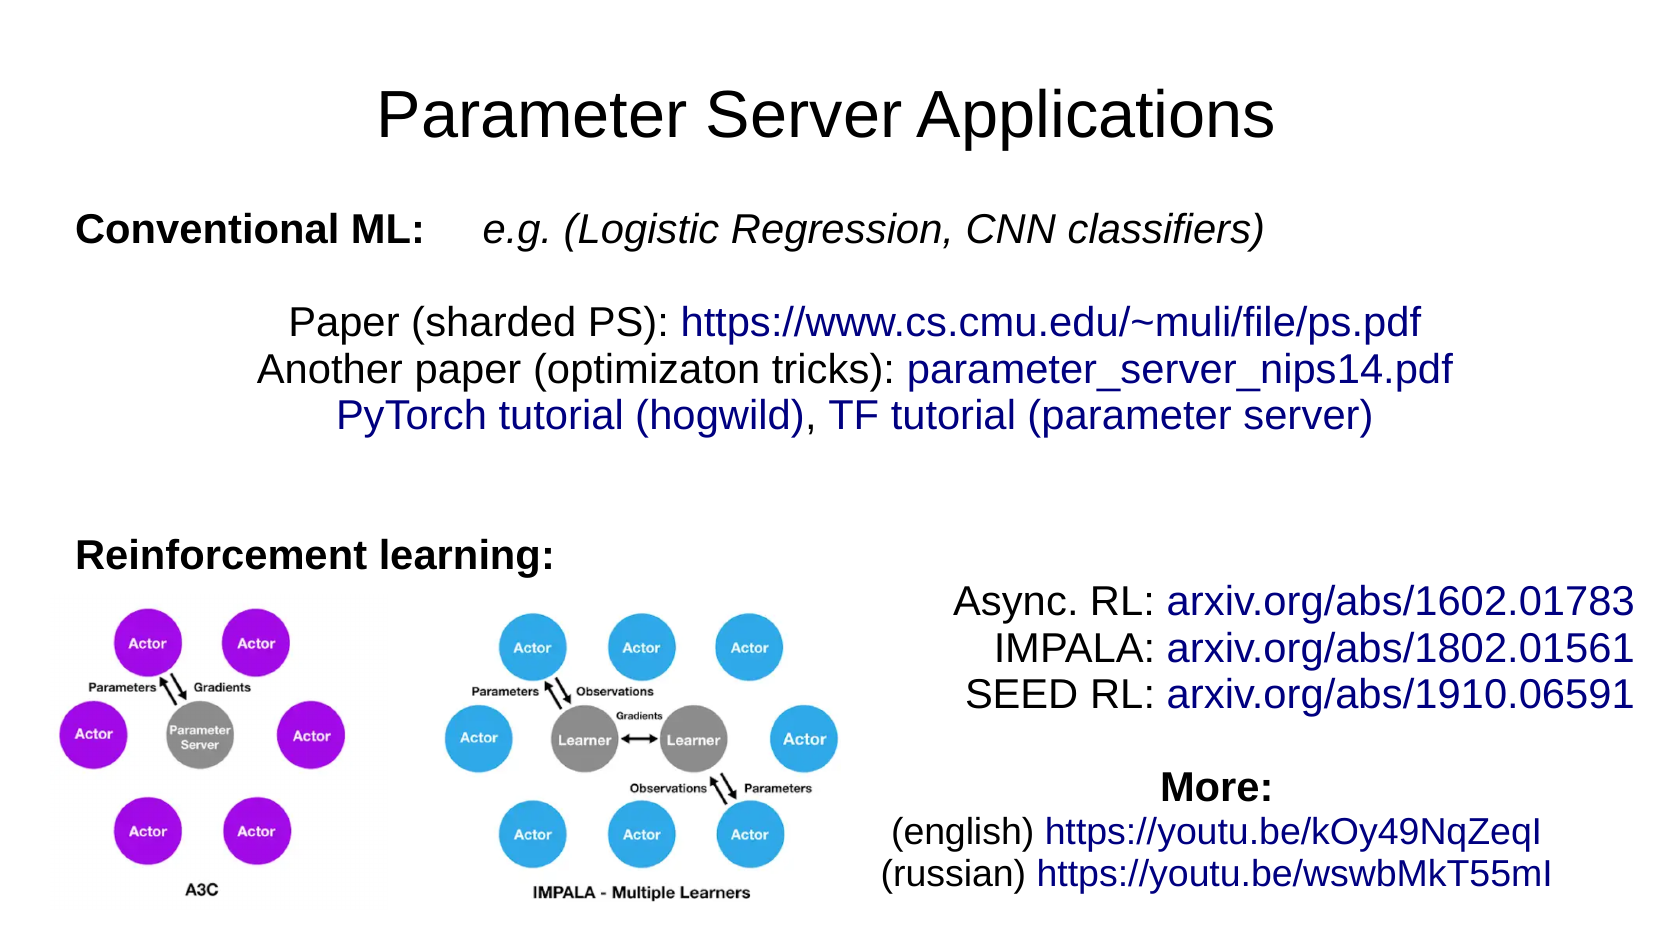

# Parameter Server Applications
Conventional ML: e.g. (Logistic Regression, CNN classifiers)
Paper (sharded PS): https://www.cs.cmu.edu/~muli/file/ps.pdf
Another paper (optimizaton tricks): parameter_server_nips14.pdf
PyTorch tutorial (hogwild), TF tutorial (parameter server)
Reinforcement learning:
Async. RL: arxiv.org/abs/1602.01783
IMPALA: arxiv.org/abs/1802.01561
SEED RL: arxiv.org/abs/1910.06591
More:
(english) https://youtu.be/kOy49NqZeqI
(russian) https://youtu.be/wswbMkT55mI